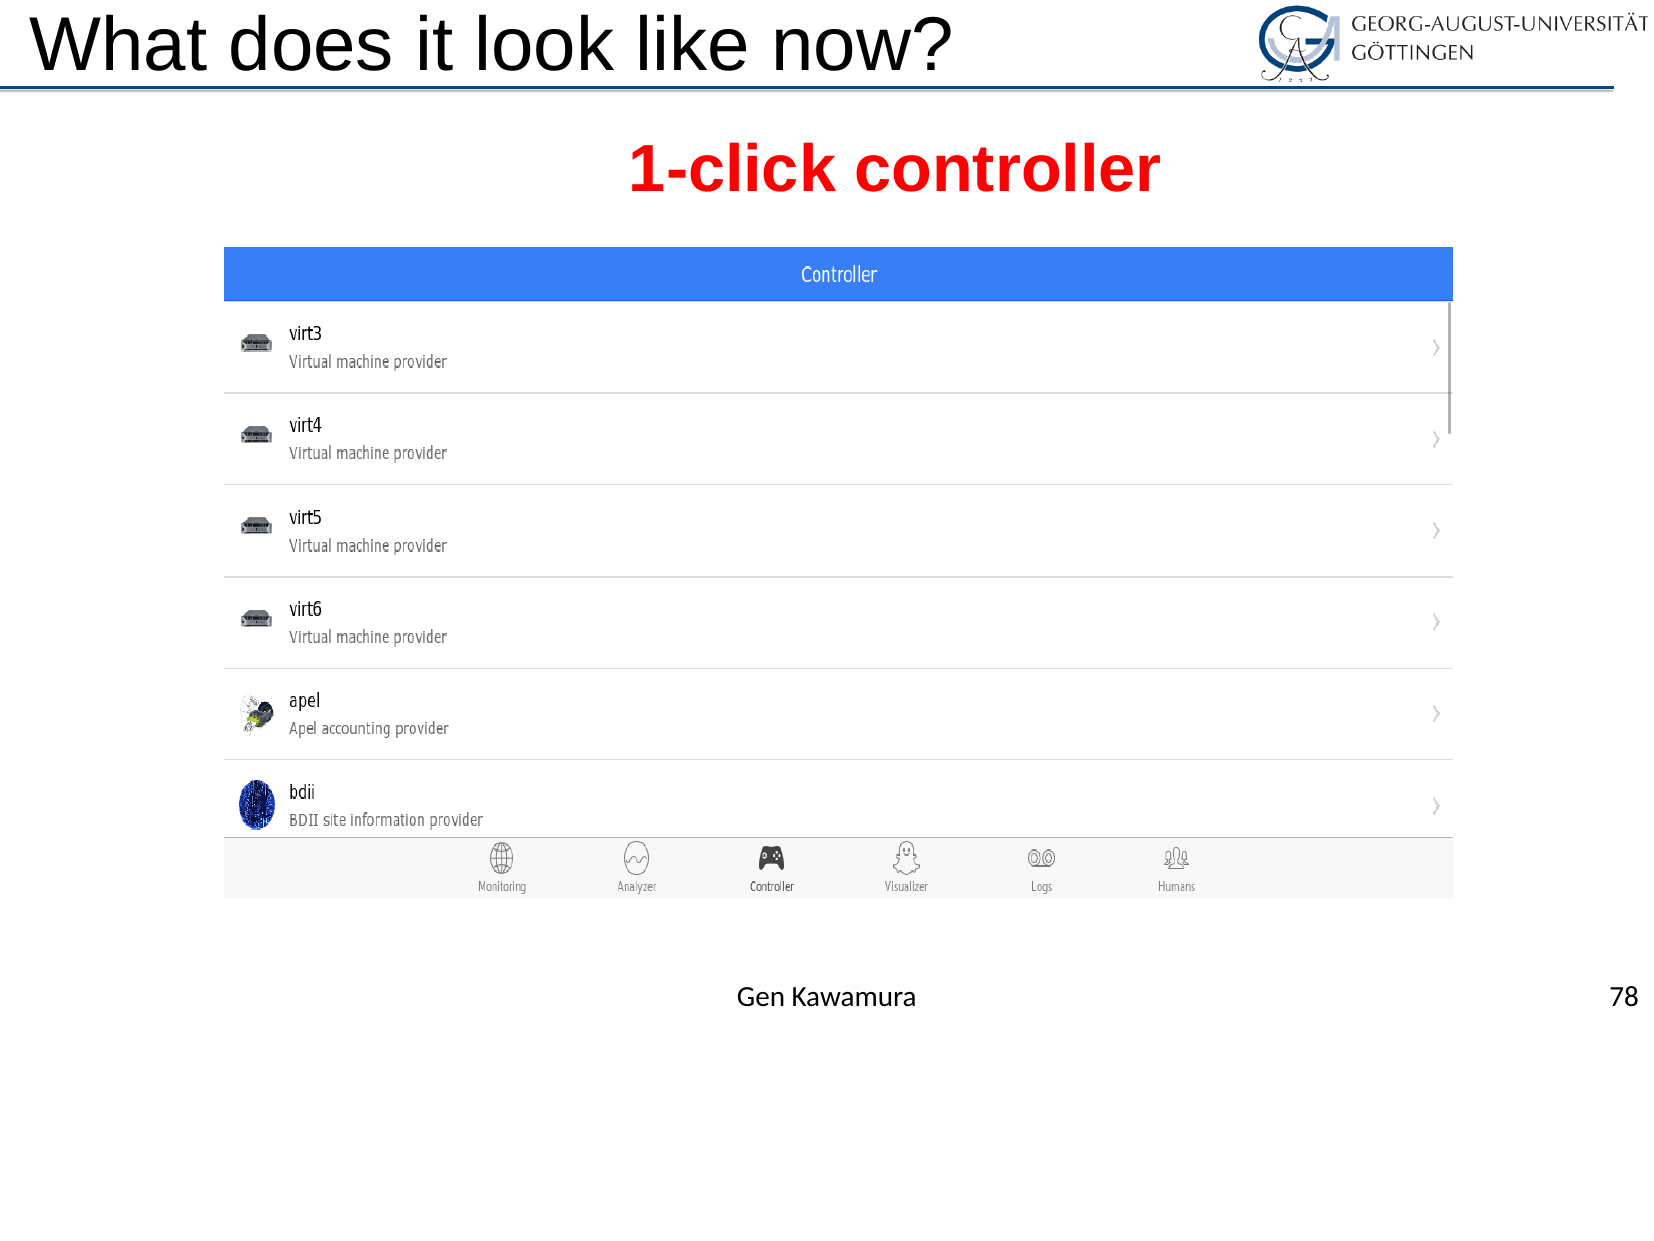

# What does it look like now?
1-click controller